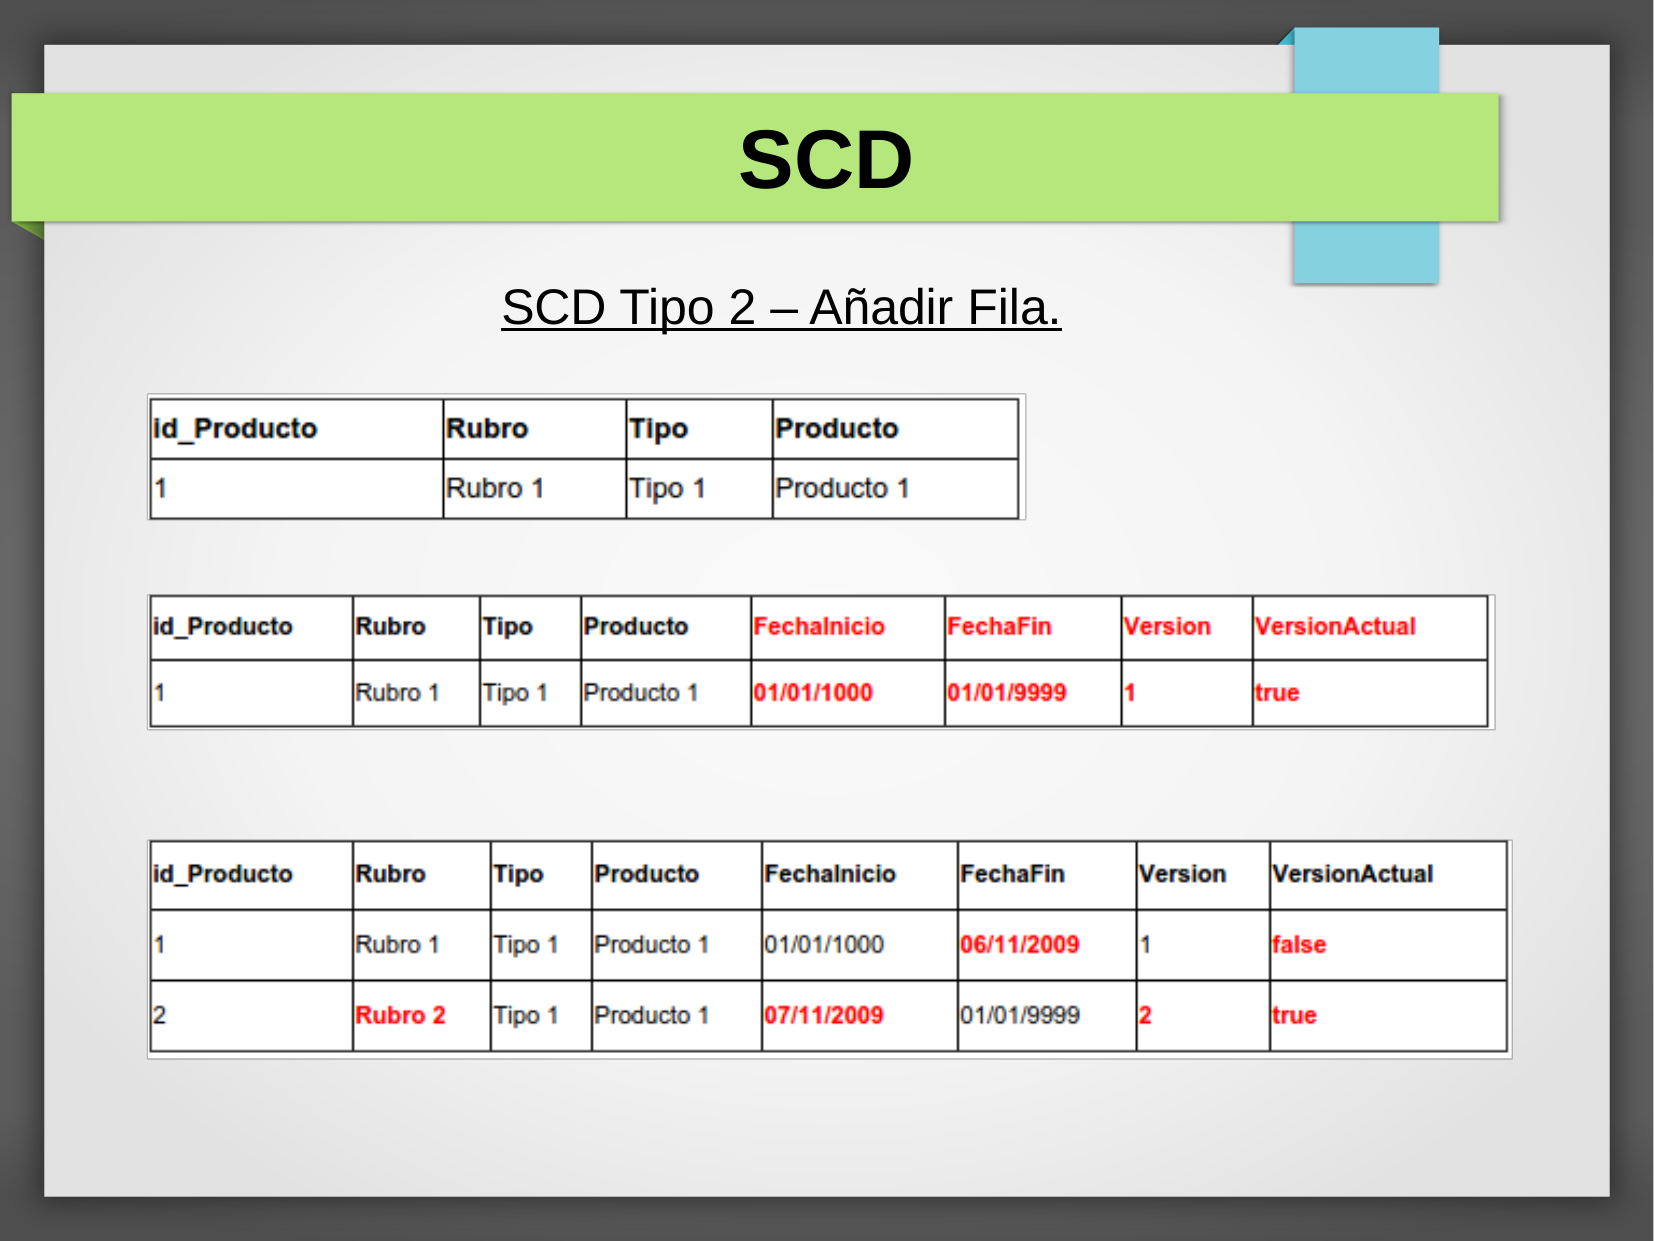

# SCD
SCD Tipo 2 – Añadir Fila.